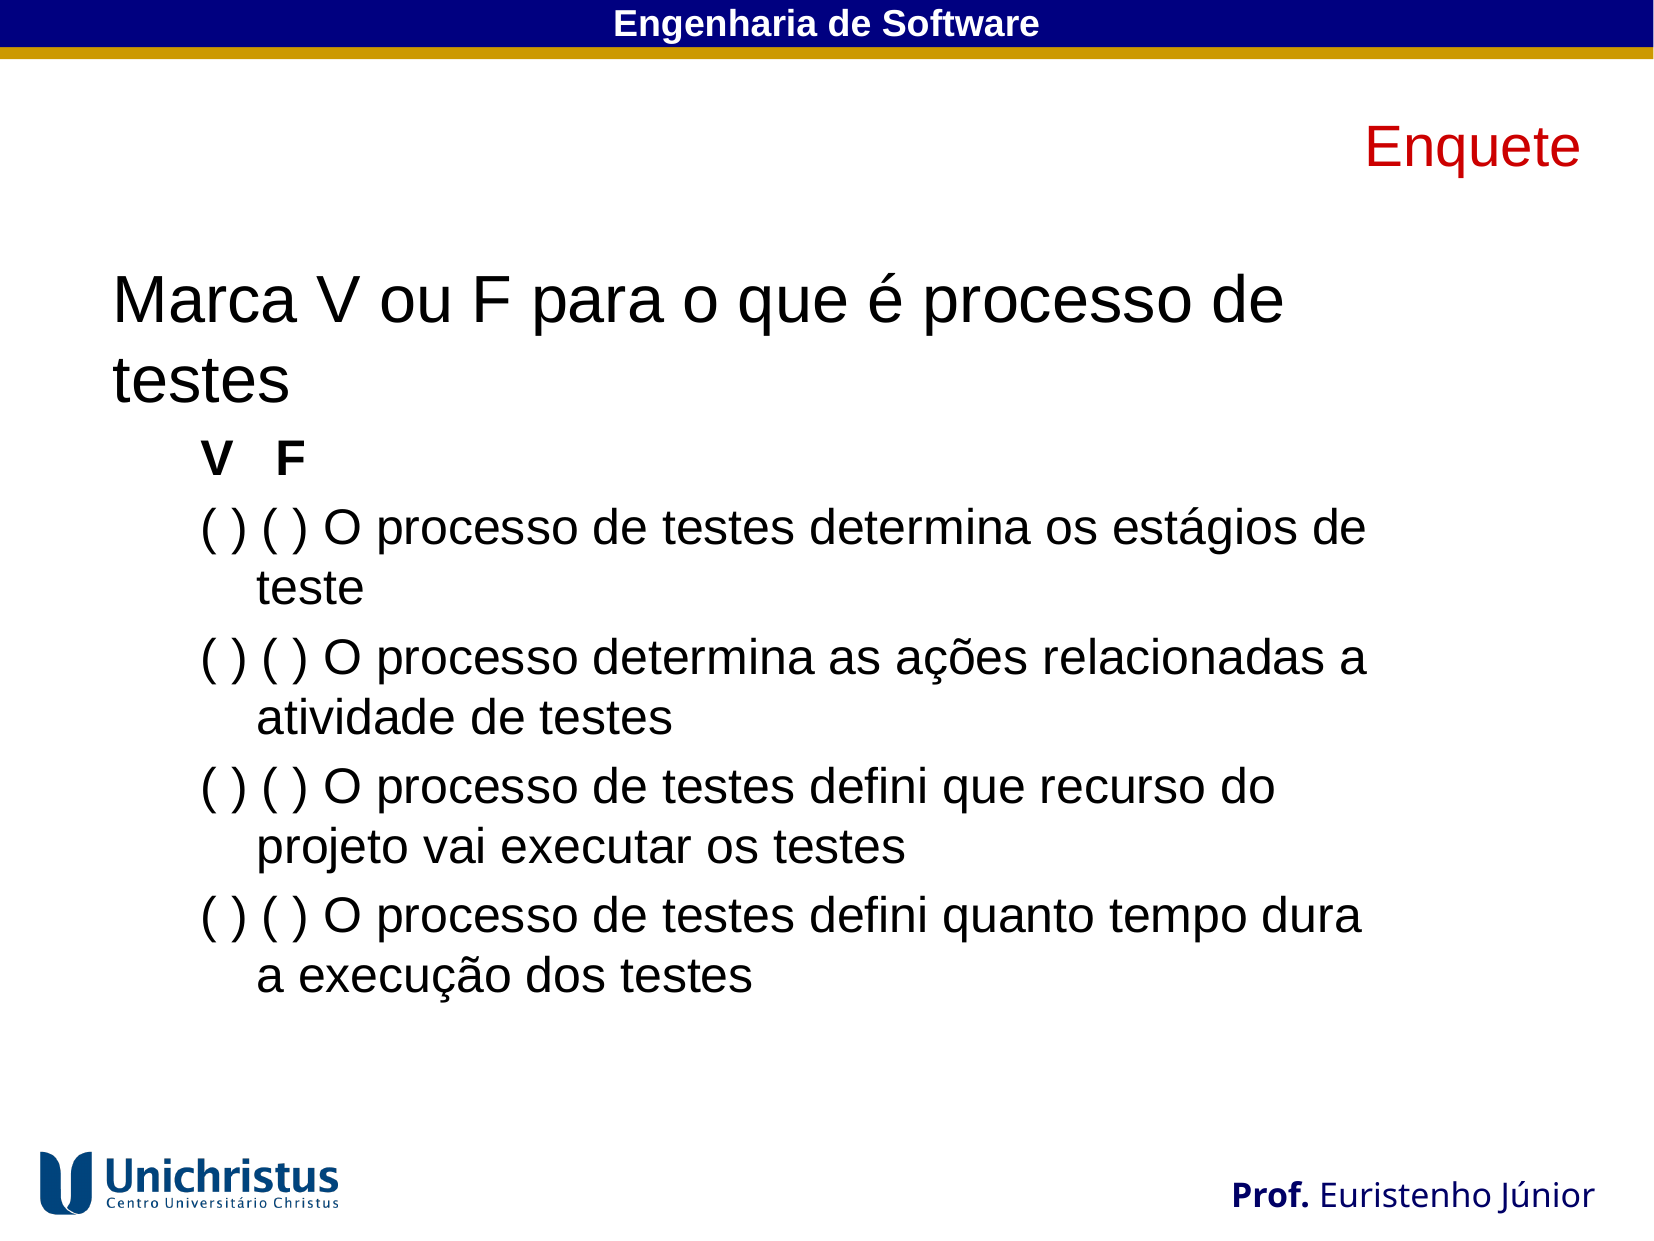

Engenharia de Software
Enquete
# Marca V ou F para o que é processo de testes
V F
( ) ( ) O processo de testes determina os estágios de teste
( ) ( ) O processo determina as ações relacionadas a atividade de testes
( ) ( ) O processo de testes defini que recurso do projeto vai executar os testes
( ) ( ) O processo de testes defini quanto tempo dura a execução dos testes
Prof. Euristenho Júnior